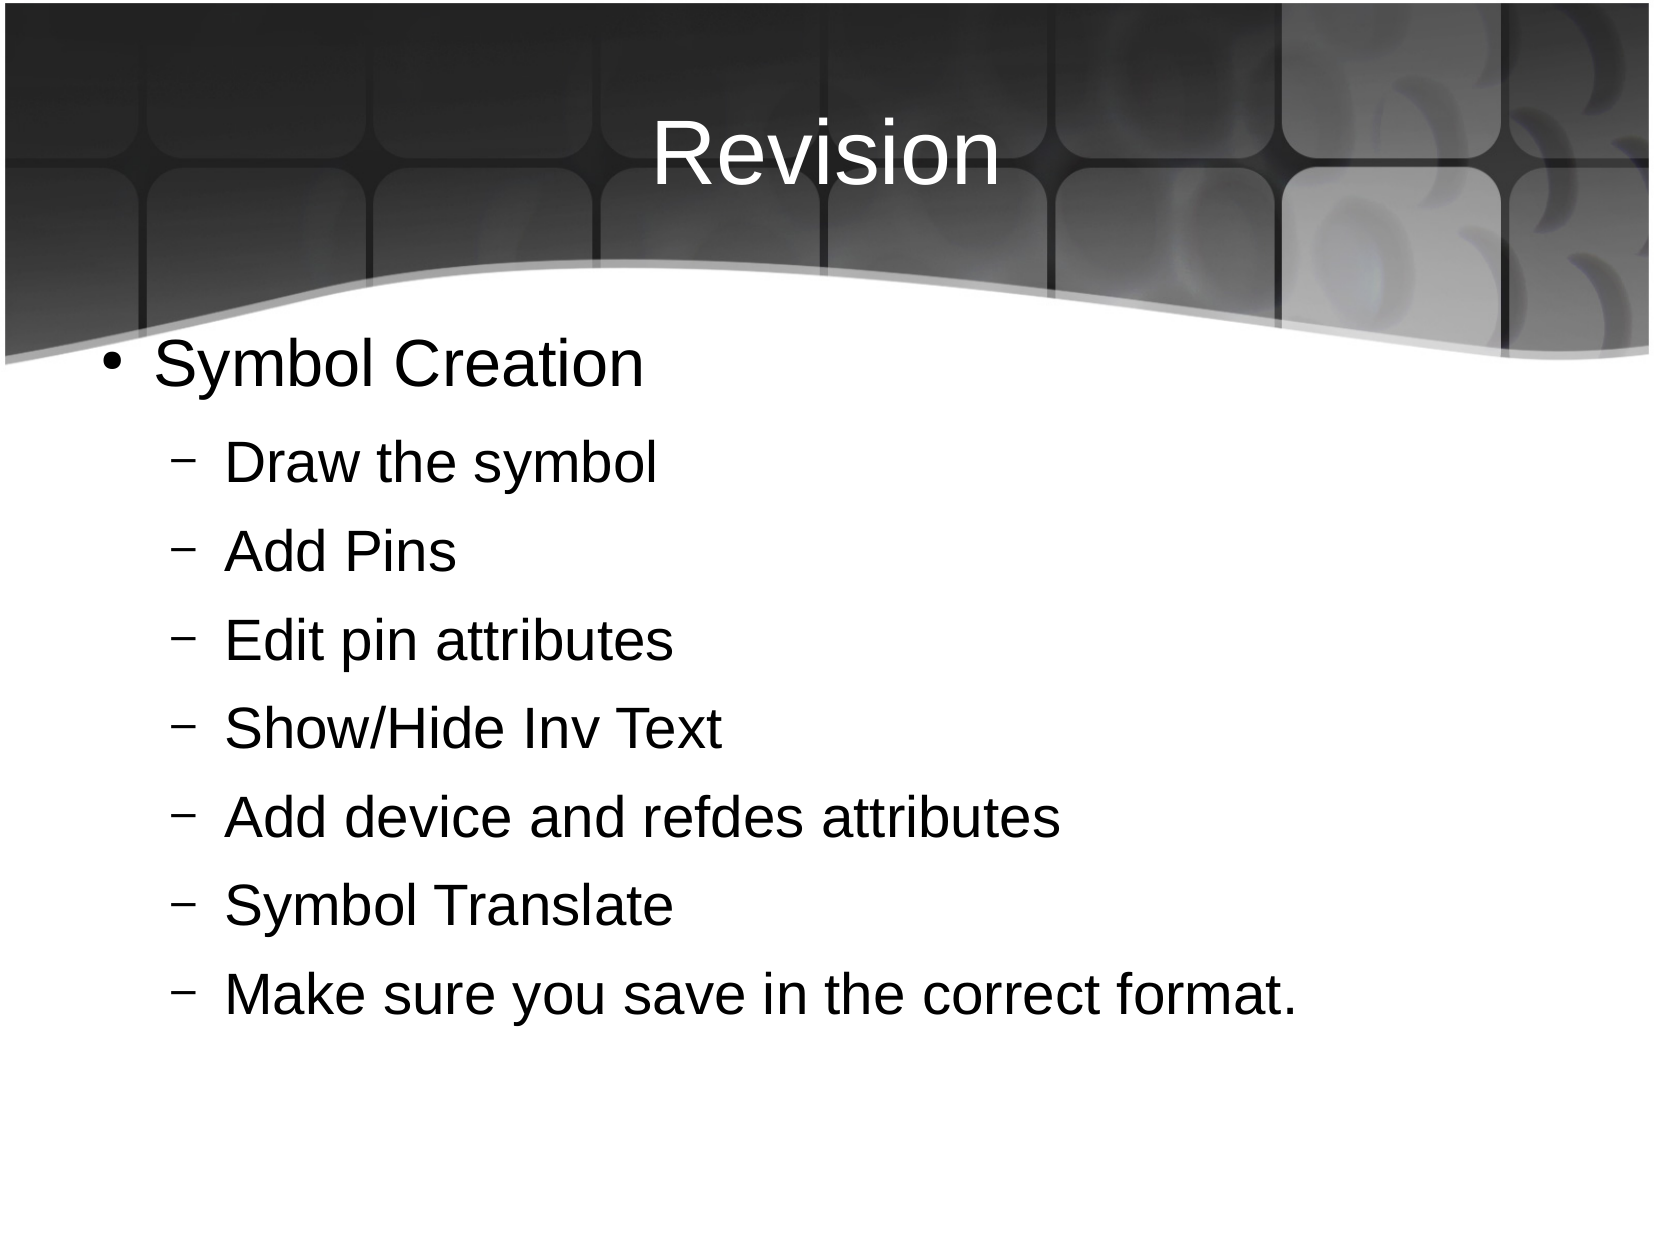

# Revision
Symbol Creation
Draw the symbol
Add Pins
Edit pin attributes
Show/Hide Inv Text
Add device and refdes attributes
Symbol Translate
Make sure you save in the correct format.